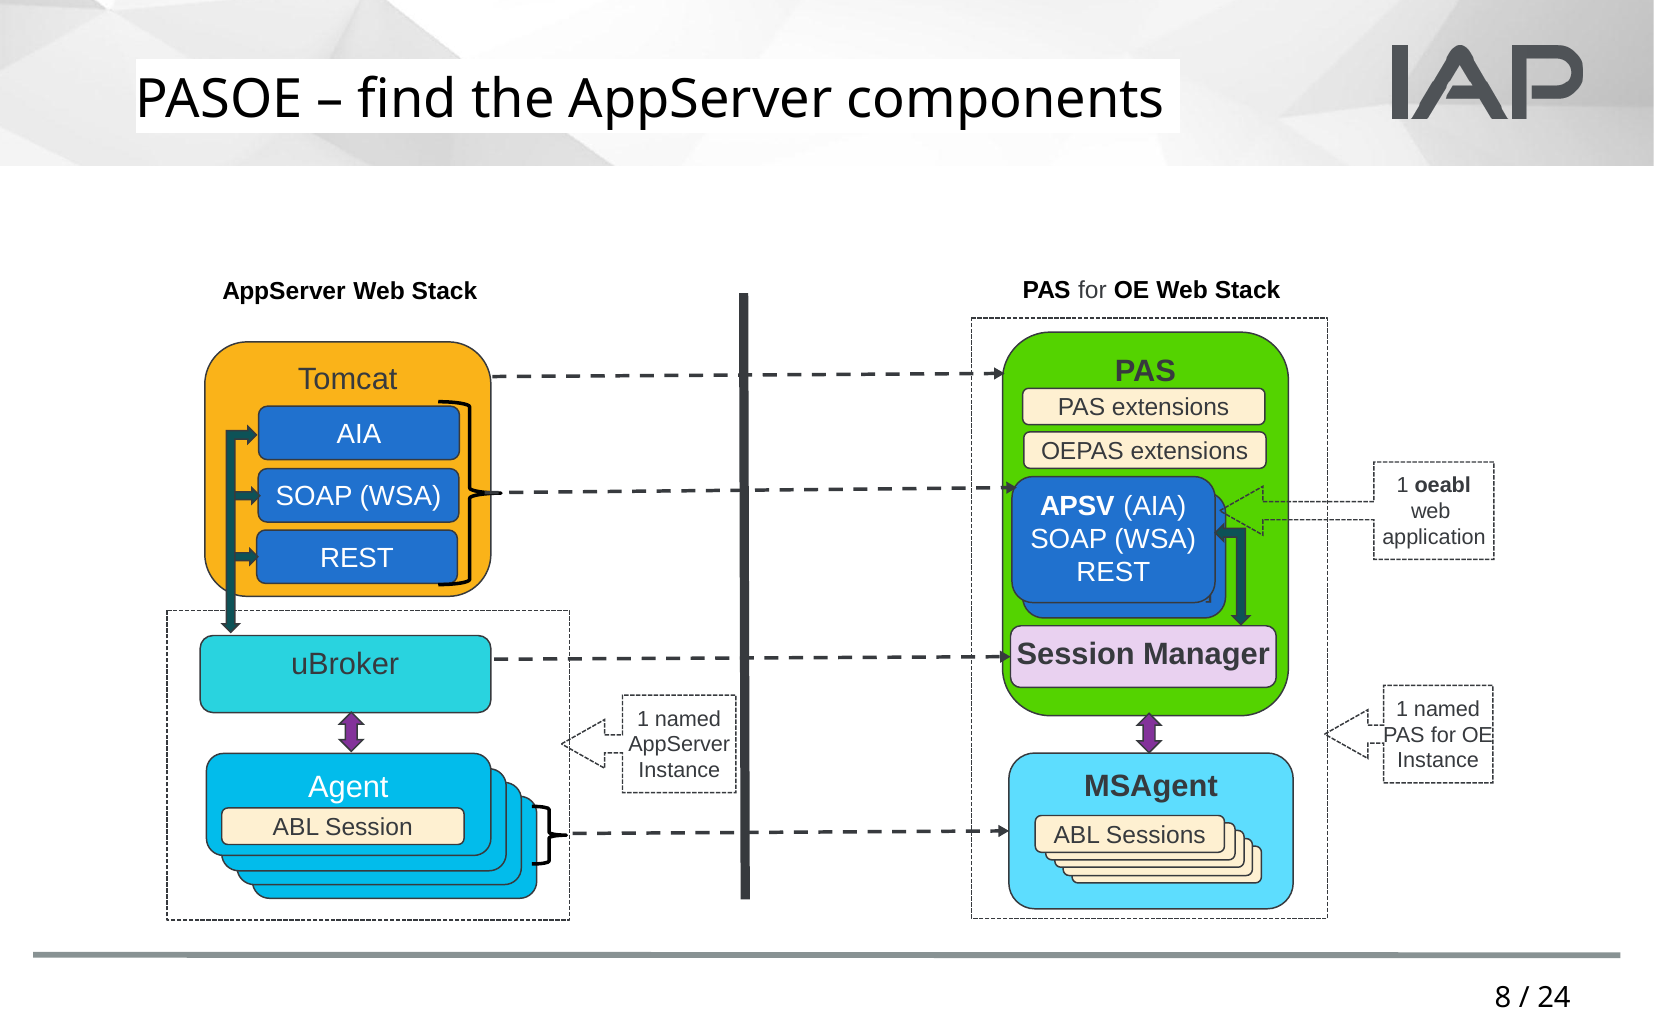

# PASOE – find the AppServer components
8